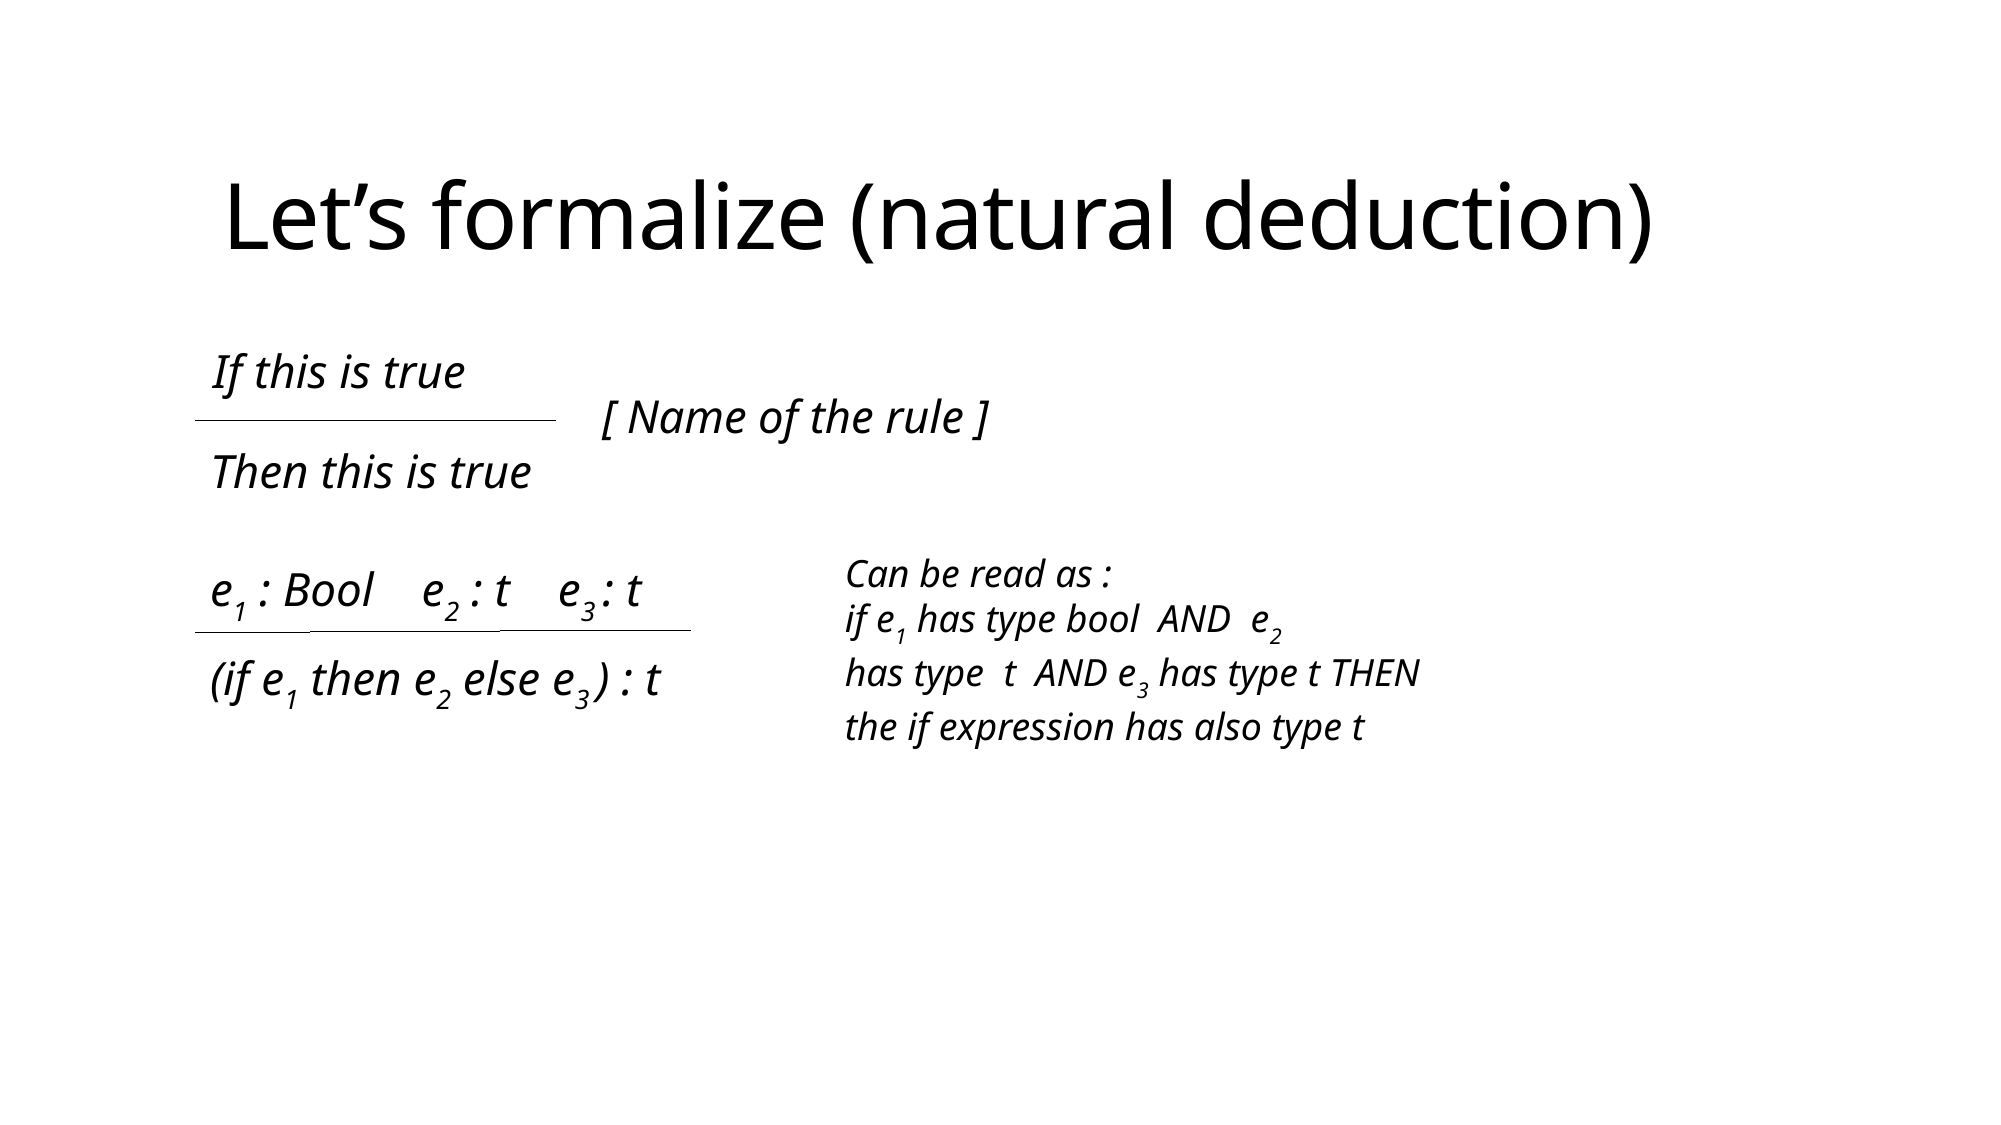

# Let’s formalize (natural deduction)
If this is true
[ Name of the rule ]
Then this is true
Can be read as :
if e1 has type bool AND e2
has type t AND e3 has type t THEN
the if expression has also type t
e1 : Bool e2 : t e3 : t
(if e1 then e2 else e3 ) : t